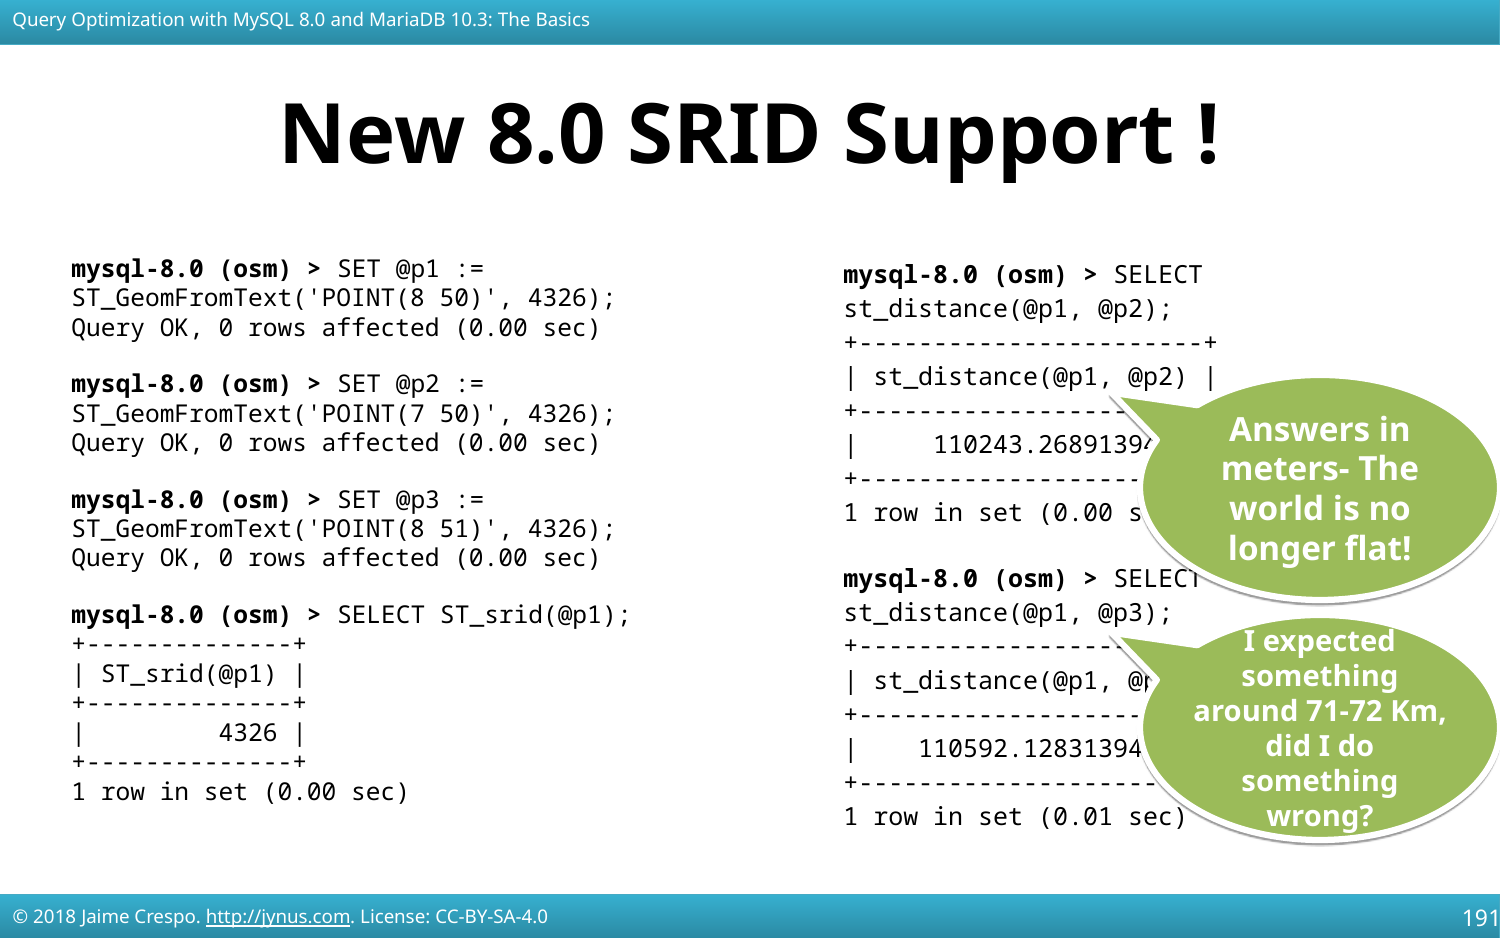

# New 8.0 SRID Support !
mysql-8.0 (osm) > SELECT st_distance(@p1, @p2);
+-----------------------+
| st_distance(@p1, @p2) |
+-----------------------+
| 110243.2689139409 |
+-----------------------+
1 row in set (0.00 sec)
mysql-8.0 (osm) > SELECT st_distance(@p1, @p3);
+-----------------------+
| st_distance(@p1, @p3) |
+-----------------------+
| 110592.12831394037 |
+-----------------------+
1 row in set (0.01 sec)
mysql-8.0 (osm) > SET @p1 := ST_GeomFromText('POINT(8 50)', 4326);
Query OK, 0 rows affected (0.00 sec)
mysql-8.0 (osm) > SET @p2 := ST_GeomFromText('POINT(7 50)', 4326);
Query OK, 0 rows affected (0.00 sec)
mysql-8.0 (osm) > SET @p3 := ST_GeomFromText('POINT(8 51)', 4326);
Query OK, 0 rows affected (0.00 sec)
mysql-8.0 (osm) > SELECT ST_srid(@p1);
+--------------+
| ST_srid(@p1) |
+--------------+
| 4326 |
+--------------+
1 row in set (0.00 sec)
Answers in meters- The world is no longer flat!
I expected something around 71-72 Km, did I do something wrong?